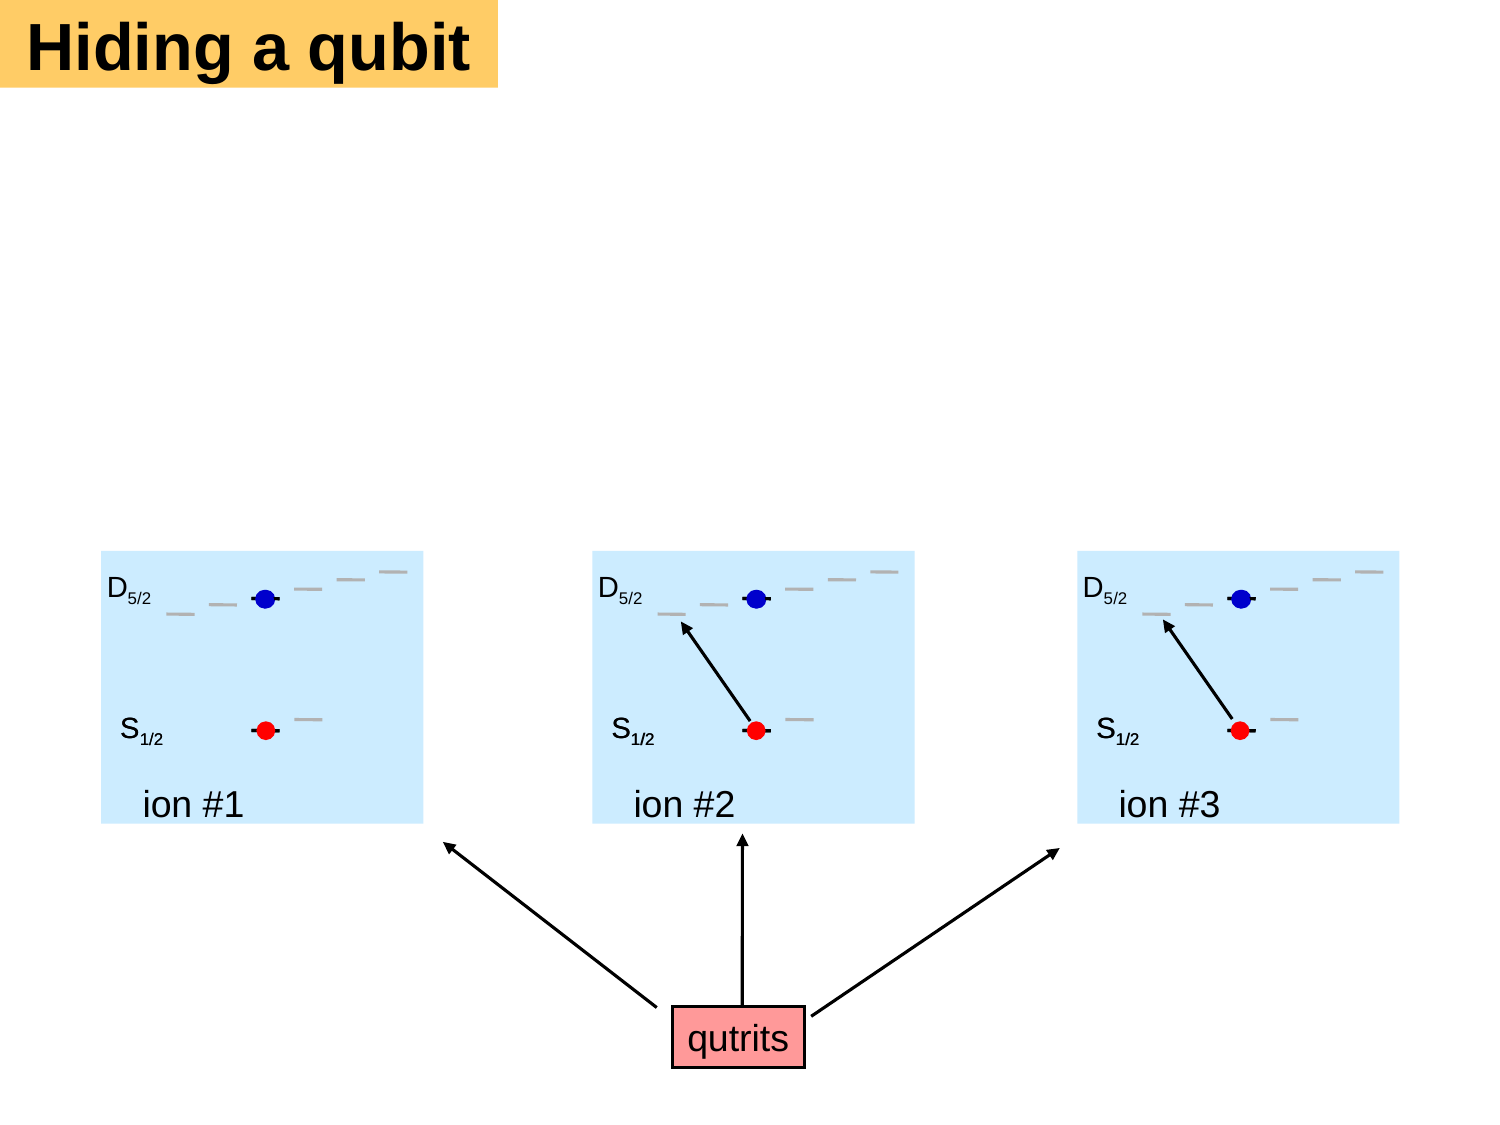

Hiding a qubit
D5/2
S1/2
S1/2
ion #1
D5/2
S1/2
S1/2
ion #2
D5/2
S1/2
S1/2
ion #3
qutrits